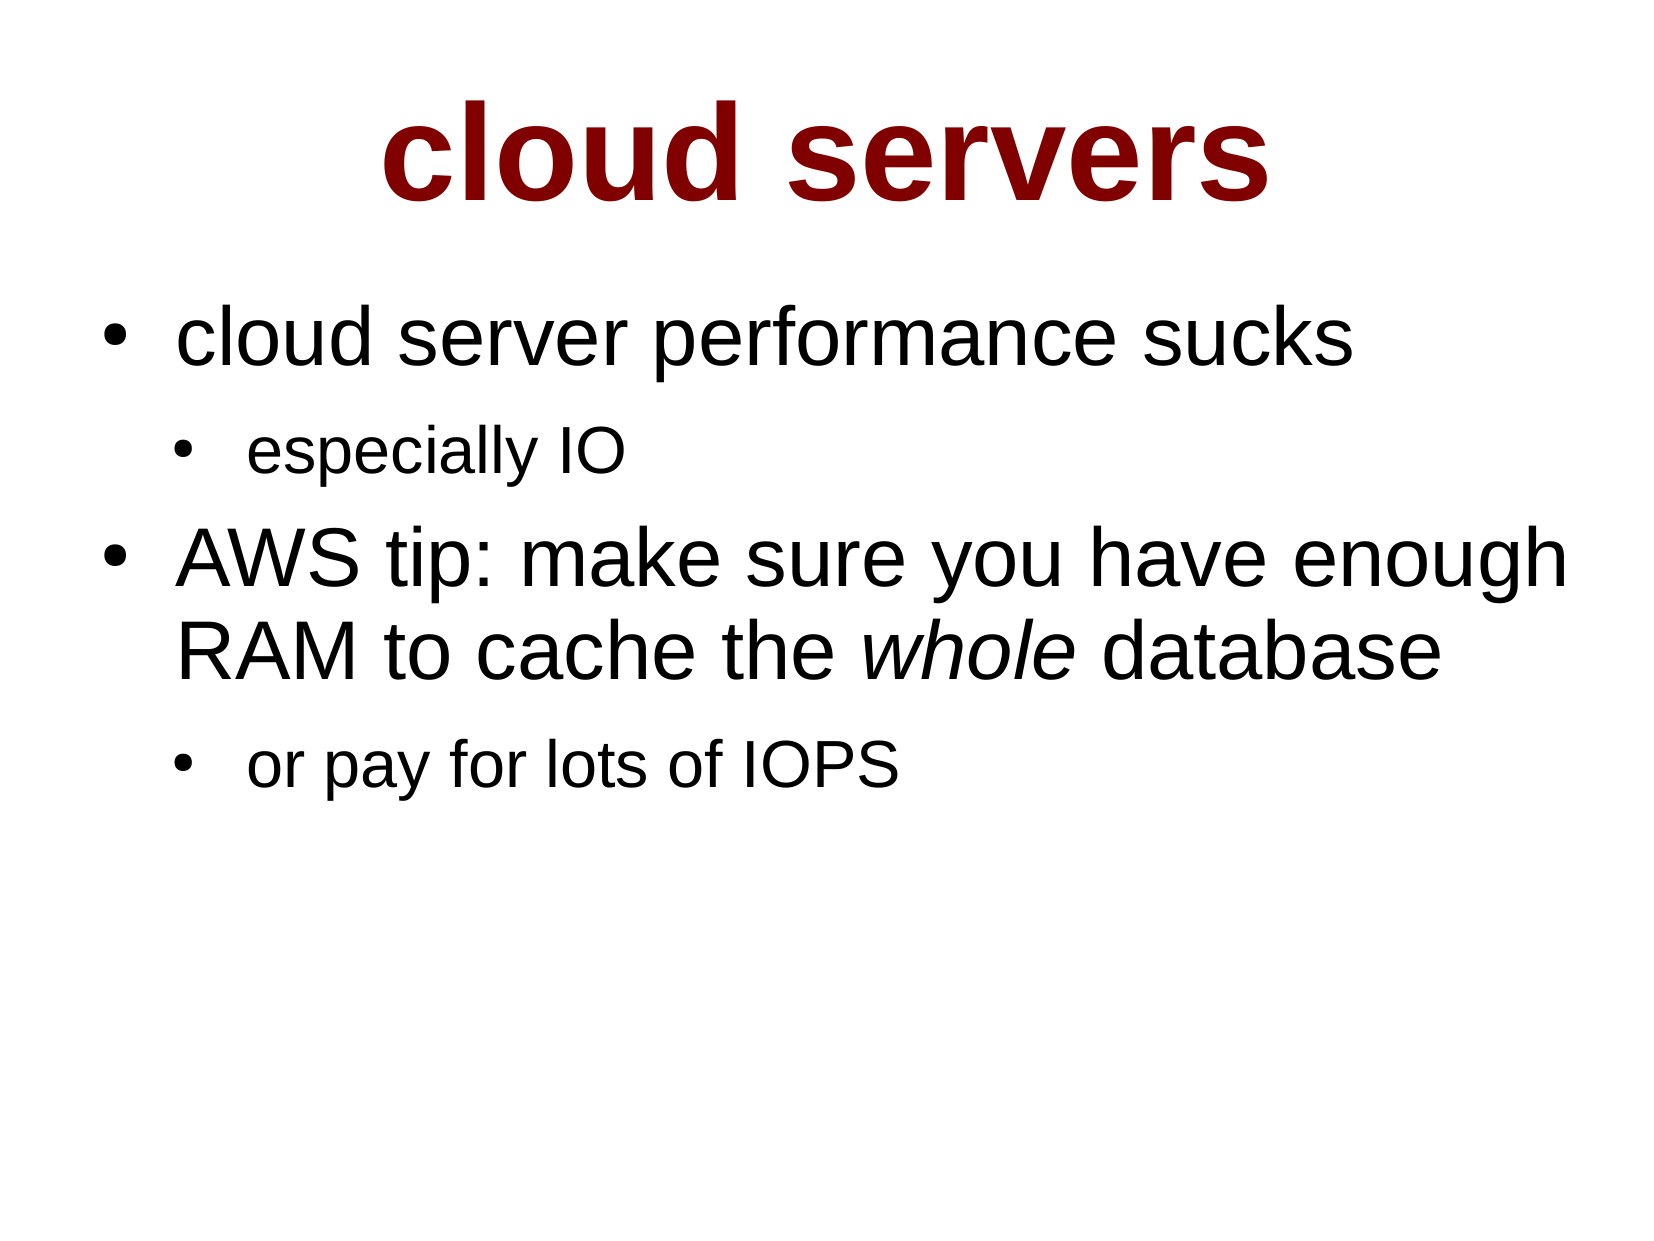

# cloud servers
cloud server performance sucks
especially IO
AWS tip: make sure you have enough RAM to cache the whole database
or pay for lots of IOPS